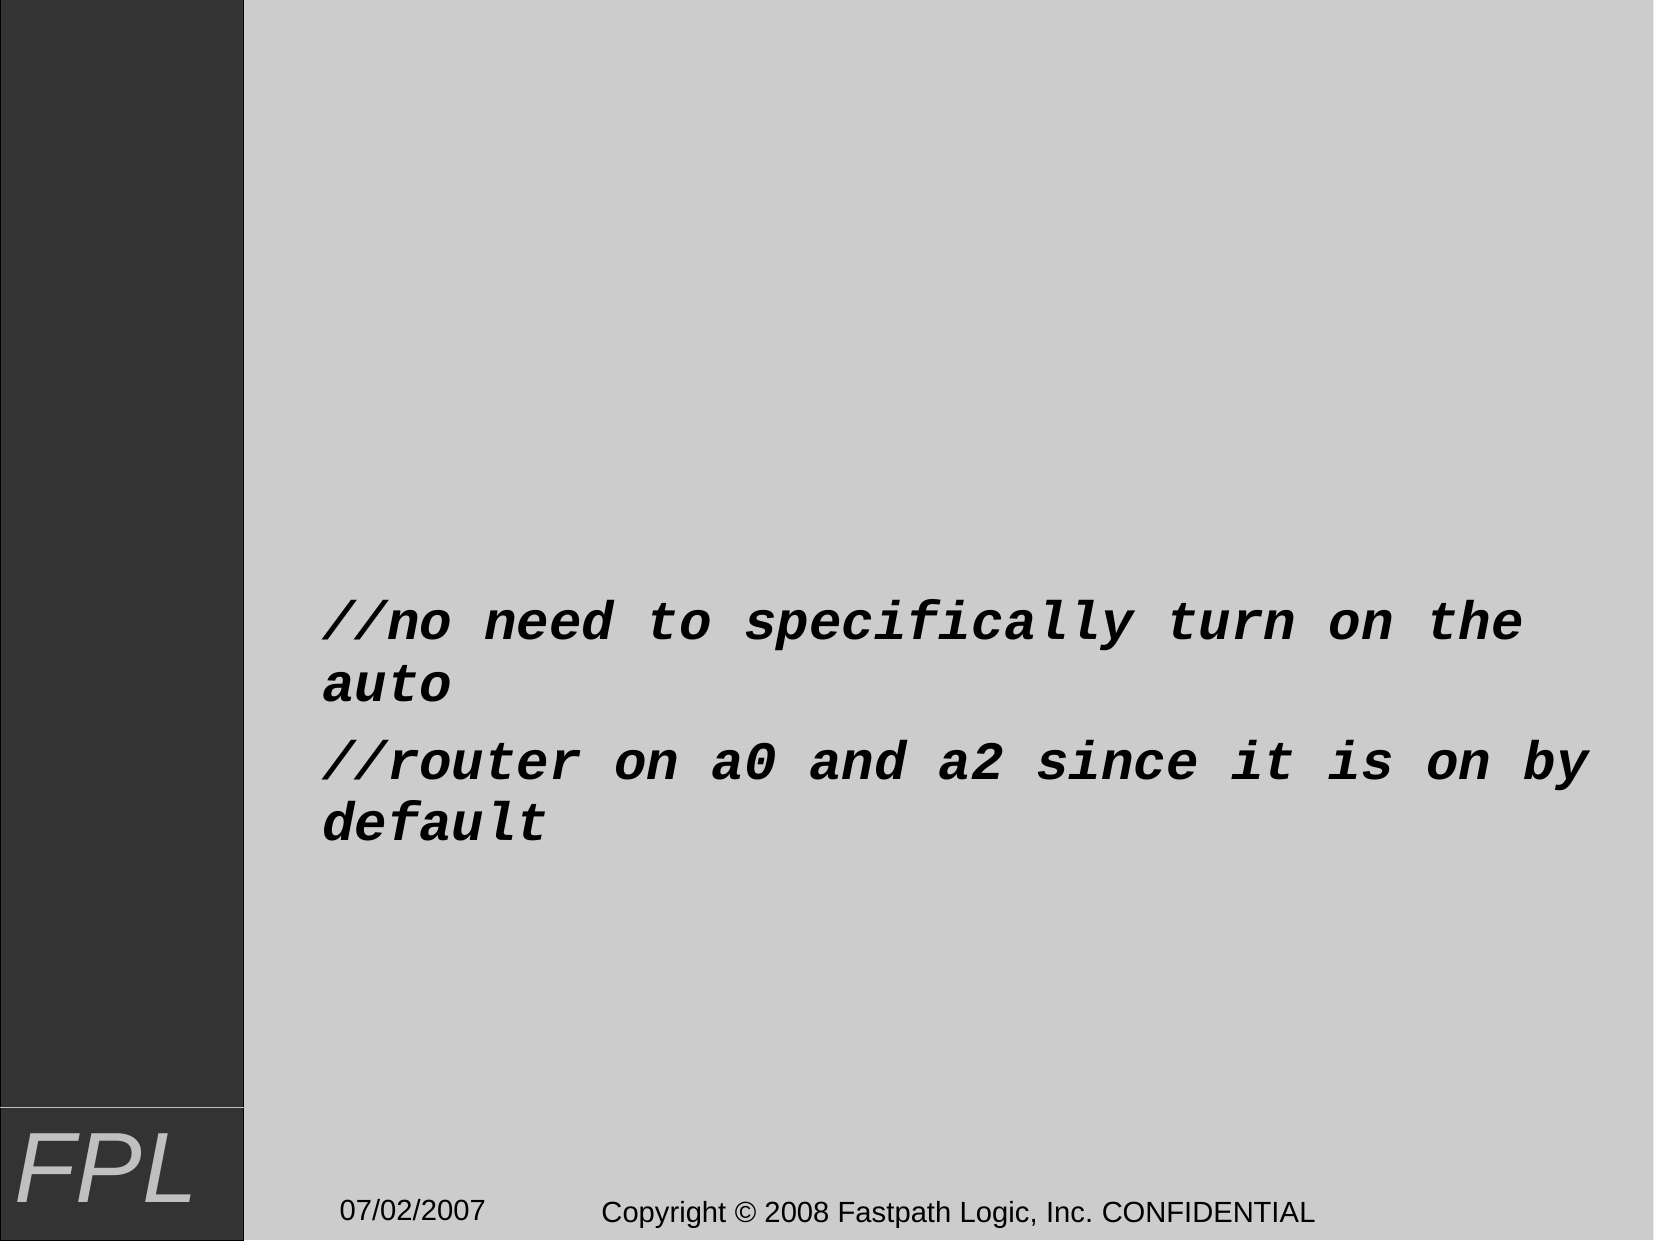

#
//no need to specifically turn on the auto
//router on a0 and a2 since it is on by default
07/02/2007
© 2007 FASTPATH LOGIC INC.